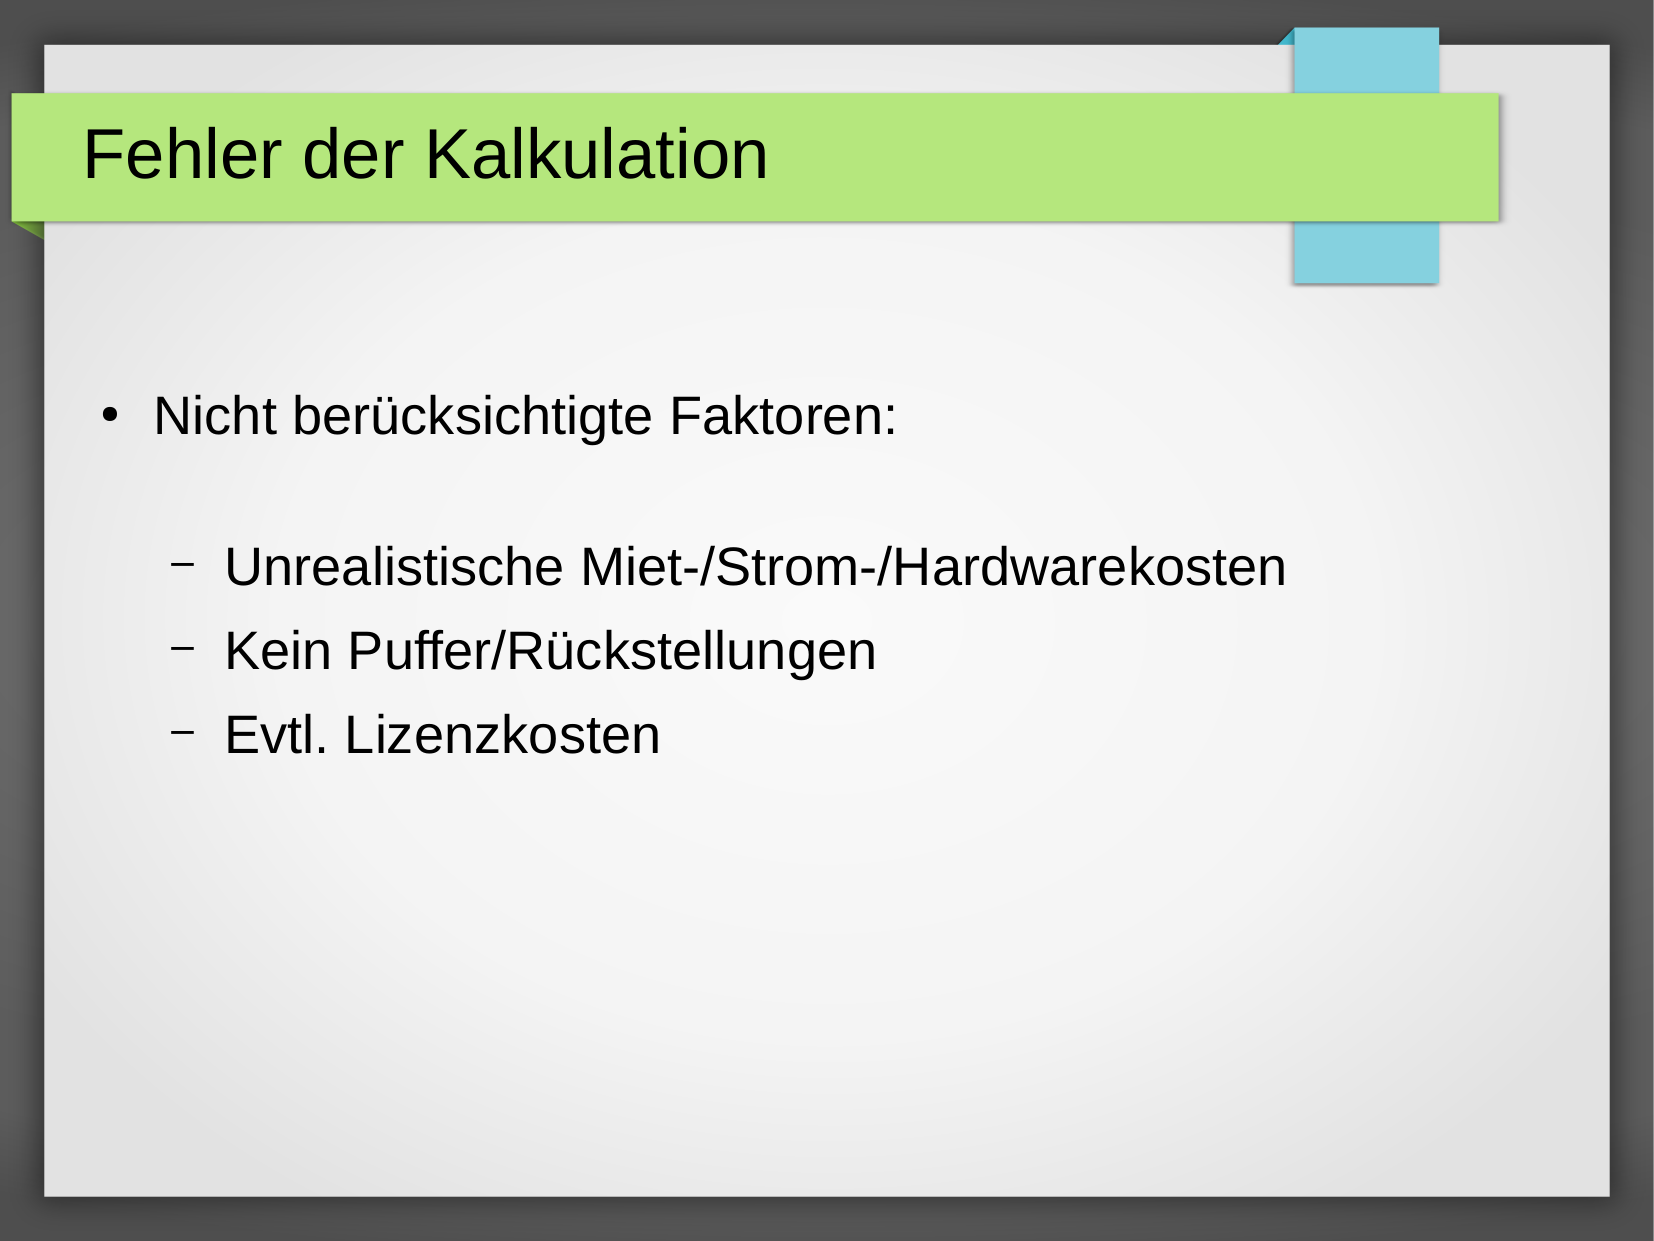

# Fehler der Kalkulation
Nicht berücksichtigte Faktoren:
Unrealistische Miet-/Strom-/Hardwarekosten
Kein Puffer/Rückstellungen
Evtl. Lizenzkosten